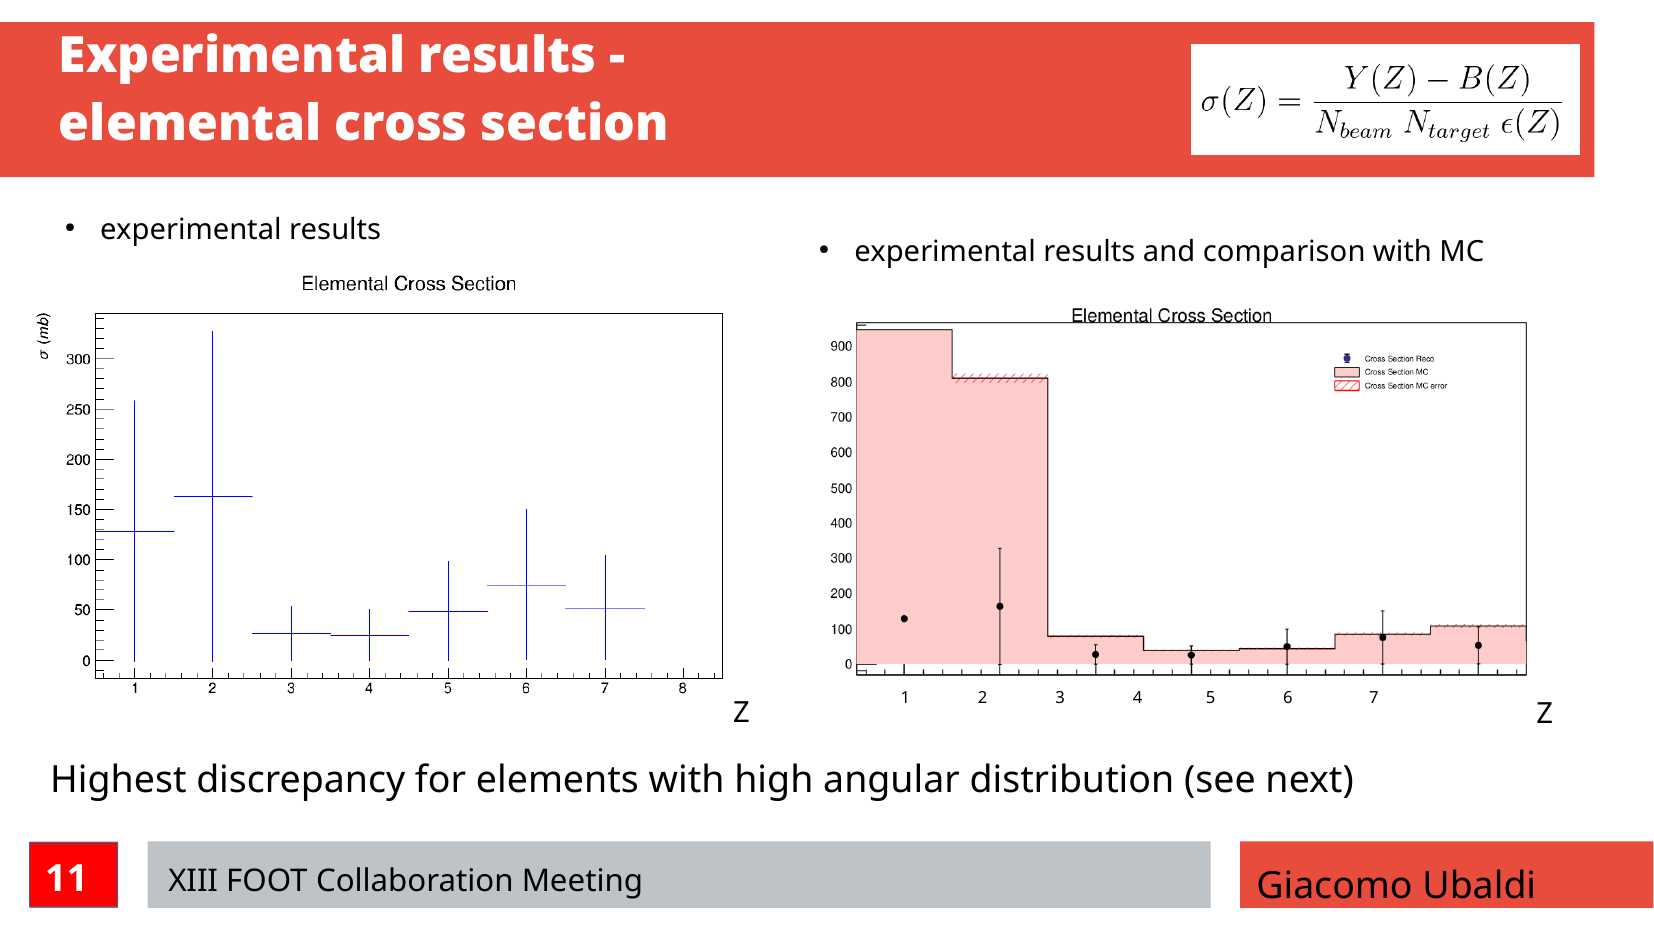

# Experimental results - elemental cross section
experimental results
experimental results and comparison with MC
1 2 3 4 5 6 7
Z
Z
Highest discrepancy for elements with high angular distribution (see next)
18
11
XIII FOOT Collaboration Meeting
Giacomo Ubaldi